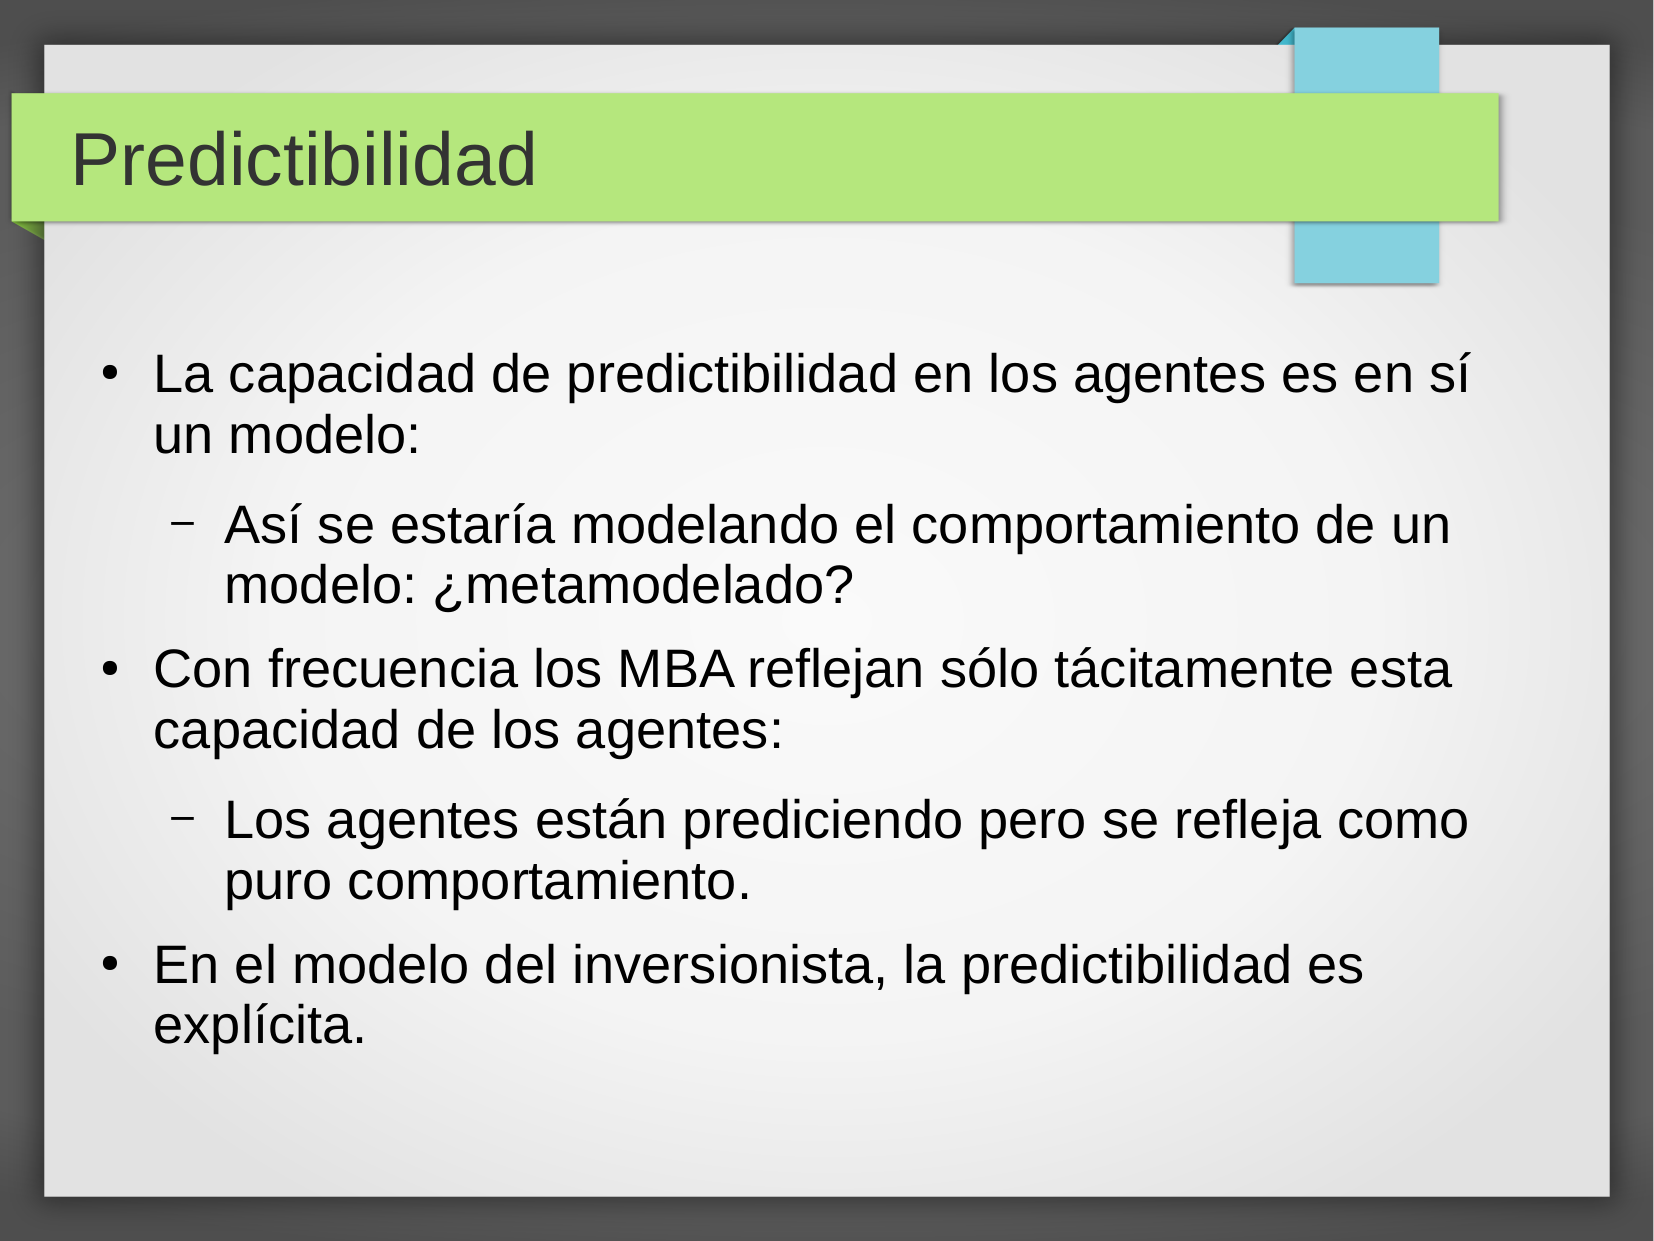

# Predictibilidad
La capacidad de predictibilidad en los agentes es en sí un modelo:
Así se estaría modelando el comportamiento de un modelo: ¿metamodelado?
Con frecuencia los MBA reflejan sólo tácitamente esta capacidad de los agentes:
Los agentes están prediciendo pero se refleja como puro comportamiento.
En el modelo del inversionista, la predictibilidad es explícita.